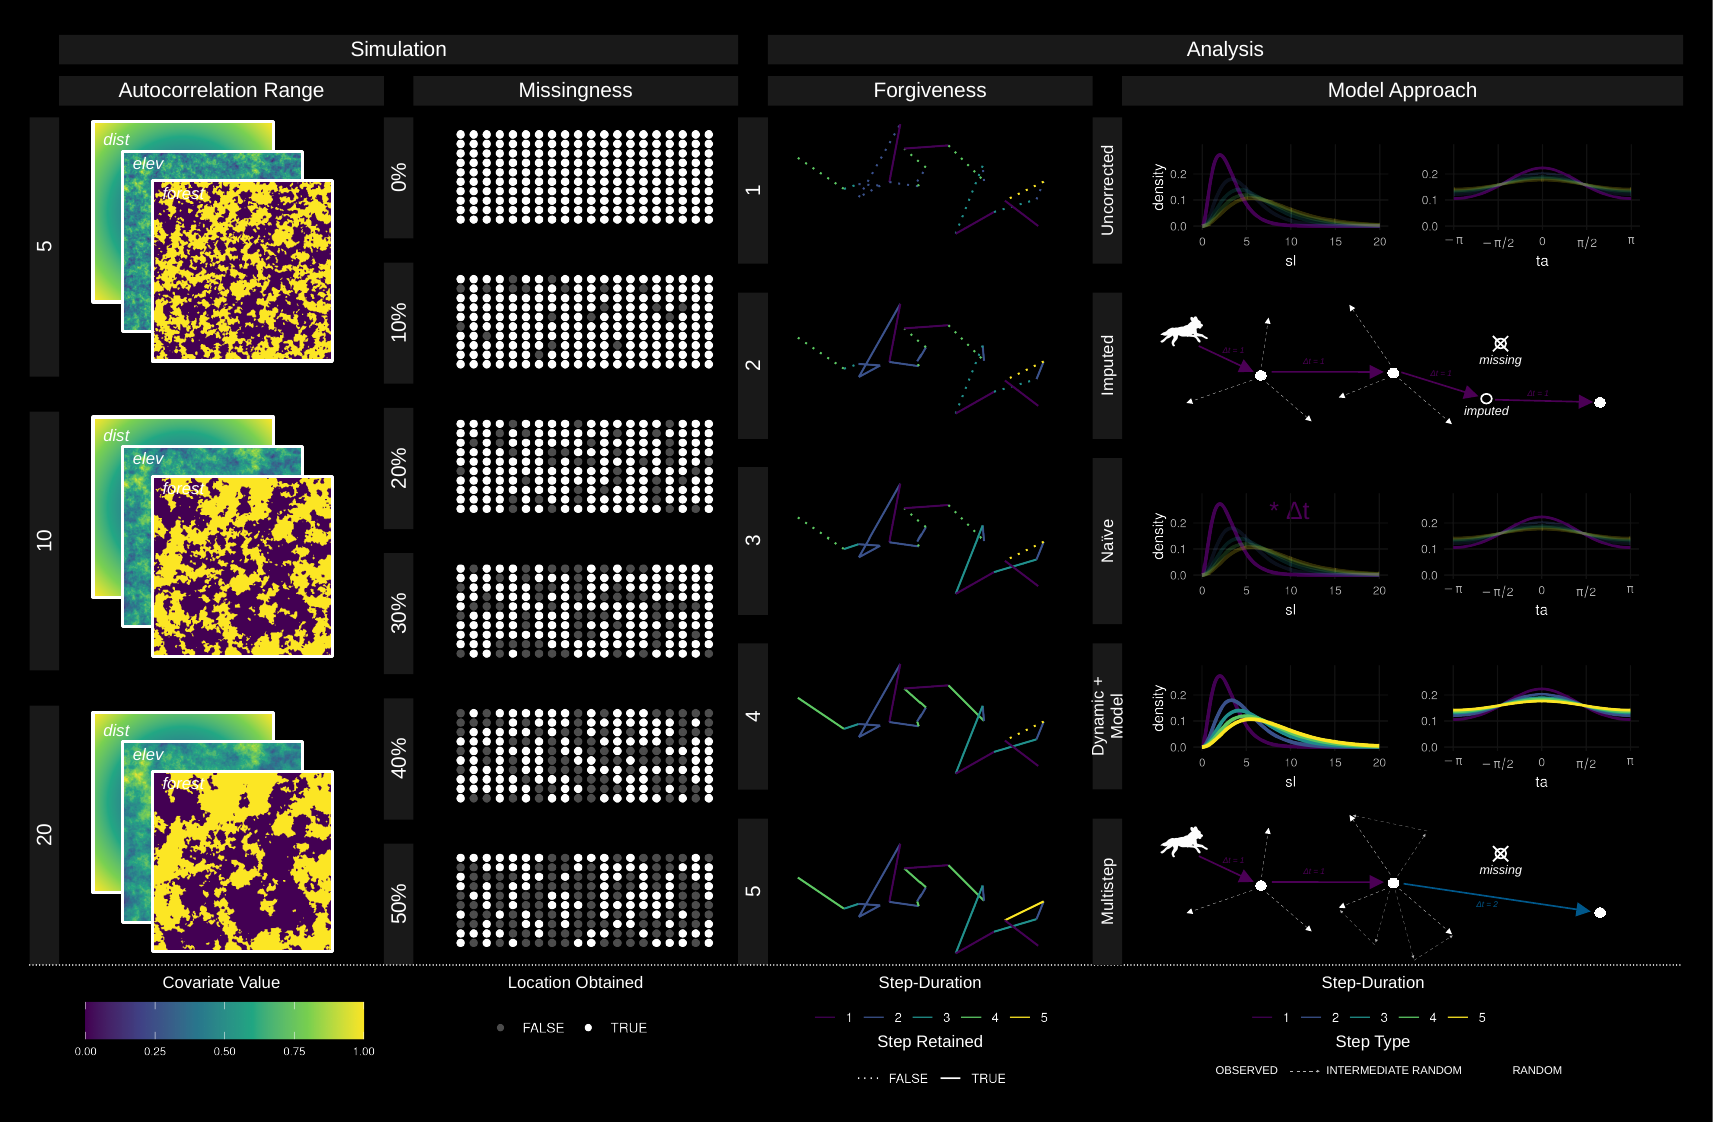

Simulation
Analysis
Autocorrelation Range
Missingness
Forgiveness
Model Approach
dist
elev
0%
1
Uncorrected
forest
5
10%
Δt = 1
missing
Δt = 1
2
Imputed
Δt = 1
Δt = 1
imputed
dist
elev
20%
forest
* Δt
10
3
Naïve
30%
Dynamic + Model
4
dist
elev
40%
forest
20
Δt = 1
missing
Δt = 1
Multistep
5
50%
Δt = 2
Covariate Value
Location Obtained
Step-Duration
Step-Duration
Step Retained
Step Type
RANDOM
INTERMEDIATE RANDOM
OBSERVED